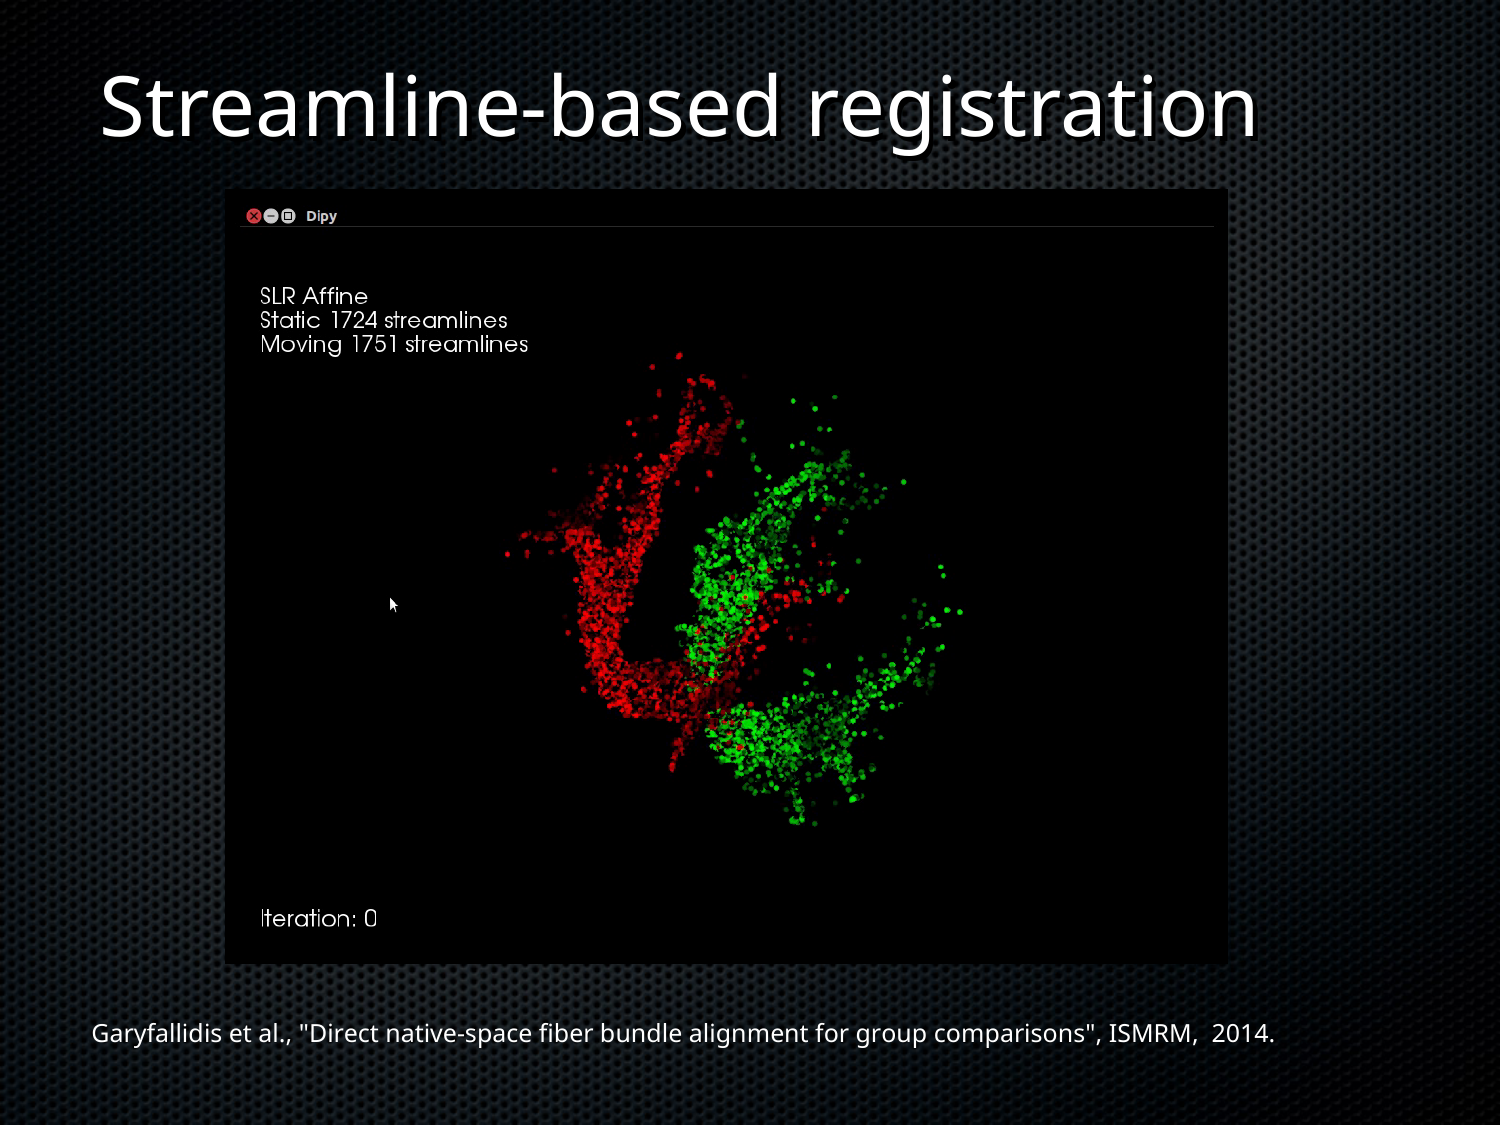

# Streamline-based registration
Garyfallidis et al., "Direct native-space fiber bundle alignment for group comparisons", ISMRM, 2014.